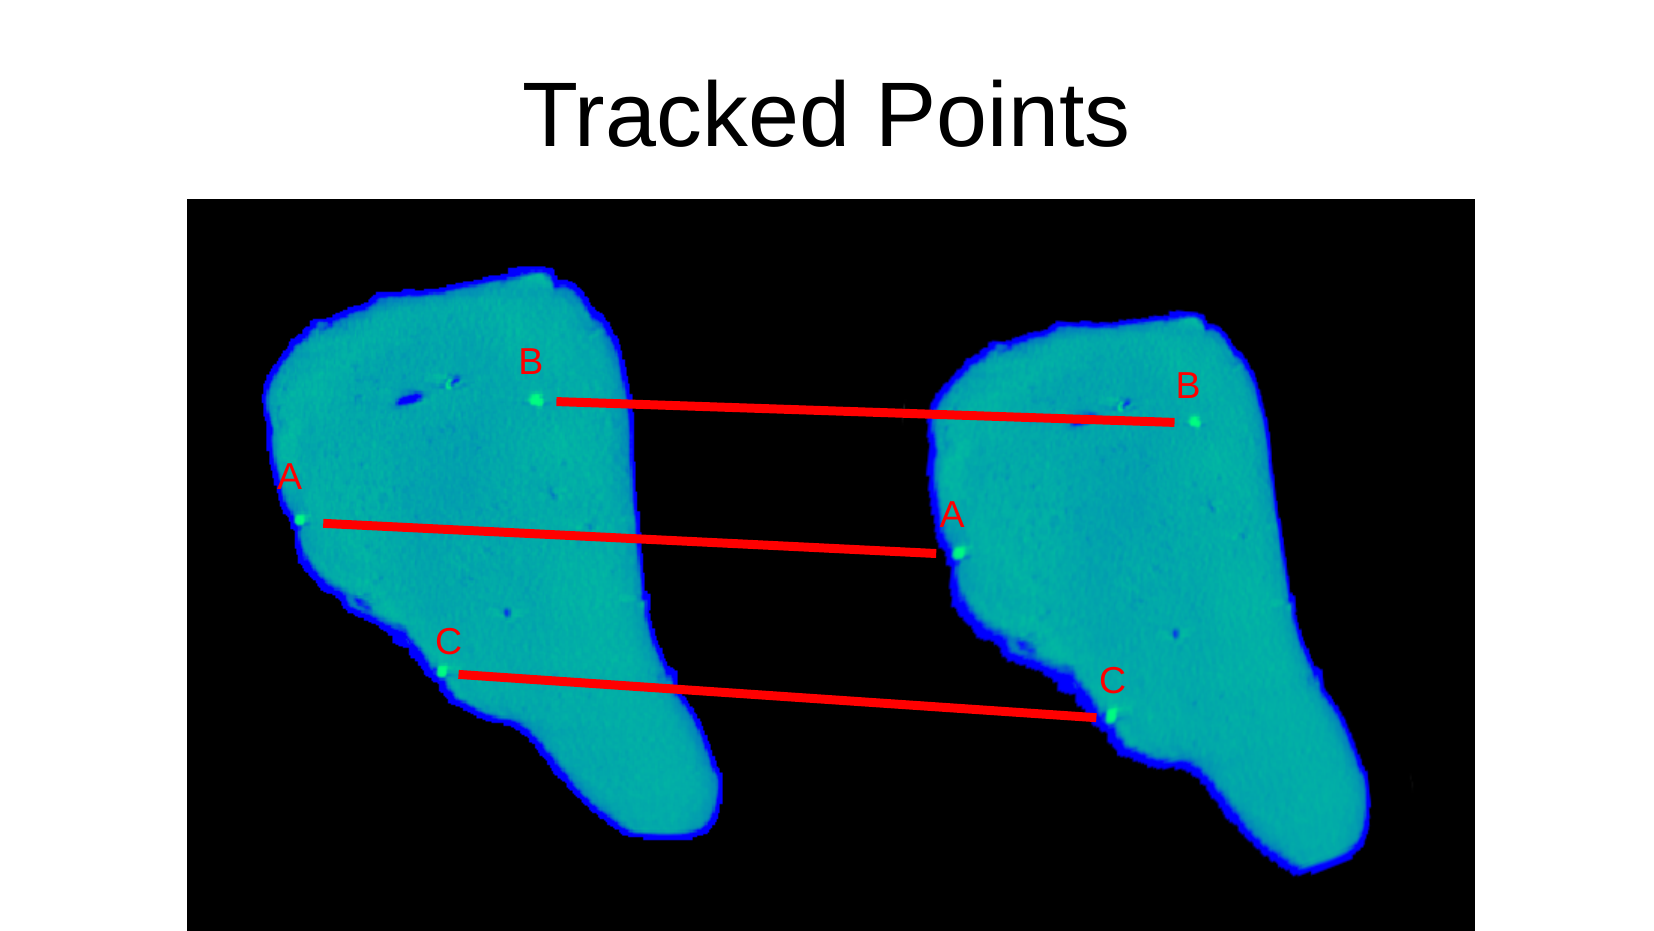

# Tracked Points
B
B
A
A
C
C